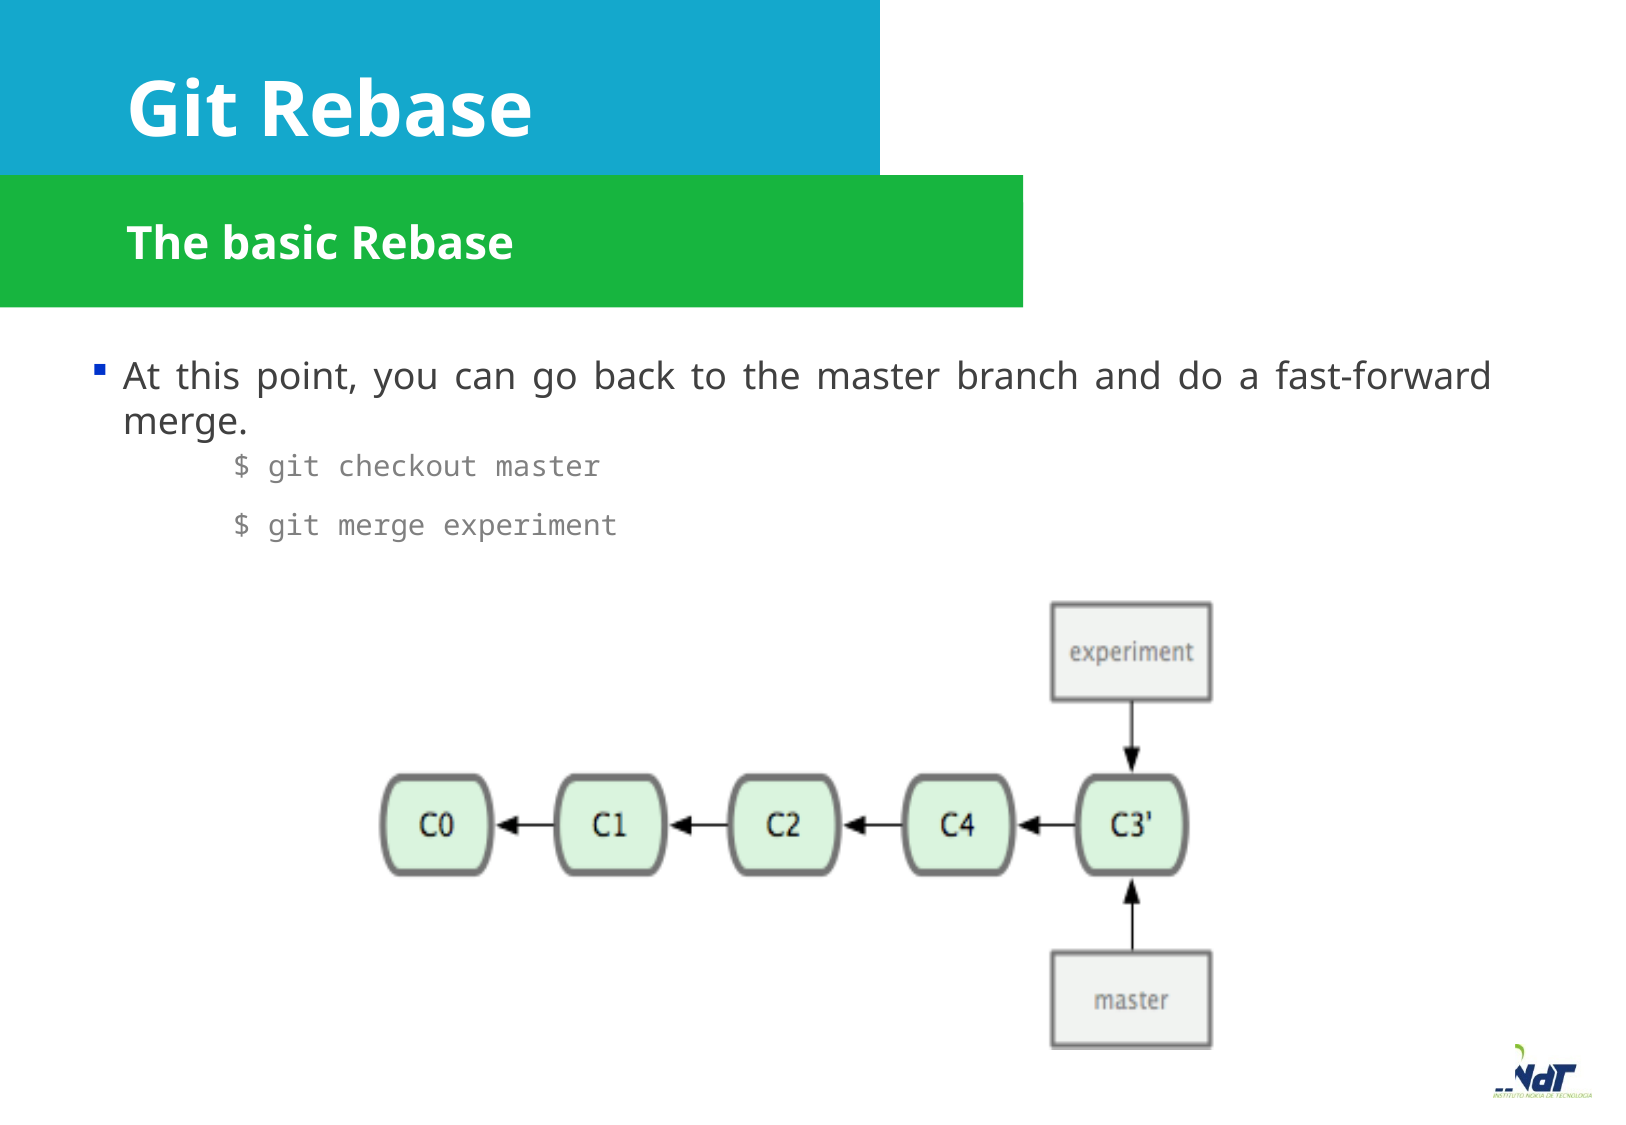

# Git Rebase
The basic Rebase
At this point, you can go back to the master branch and do a fast-forward merge.
$ git checkout master
$ git merge experiment